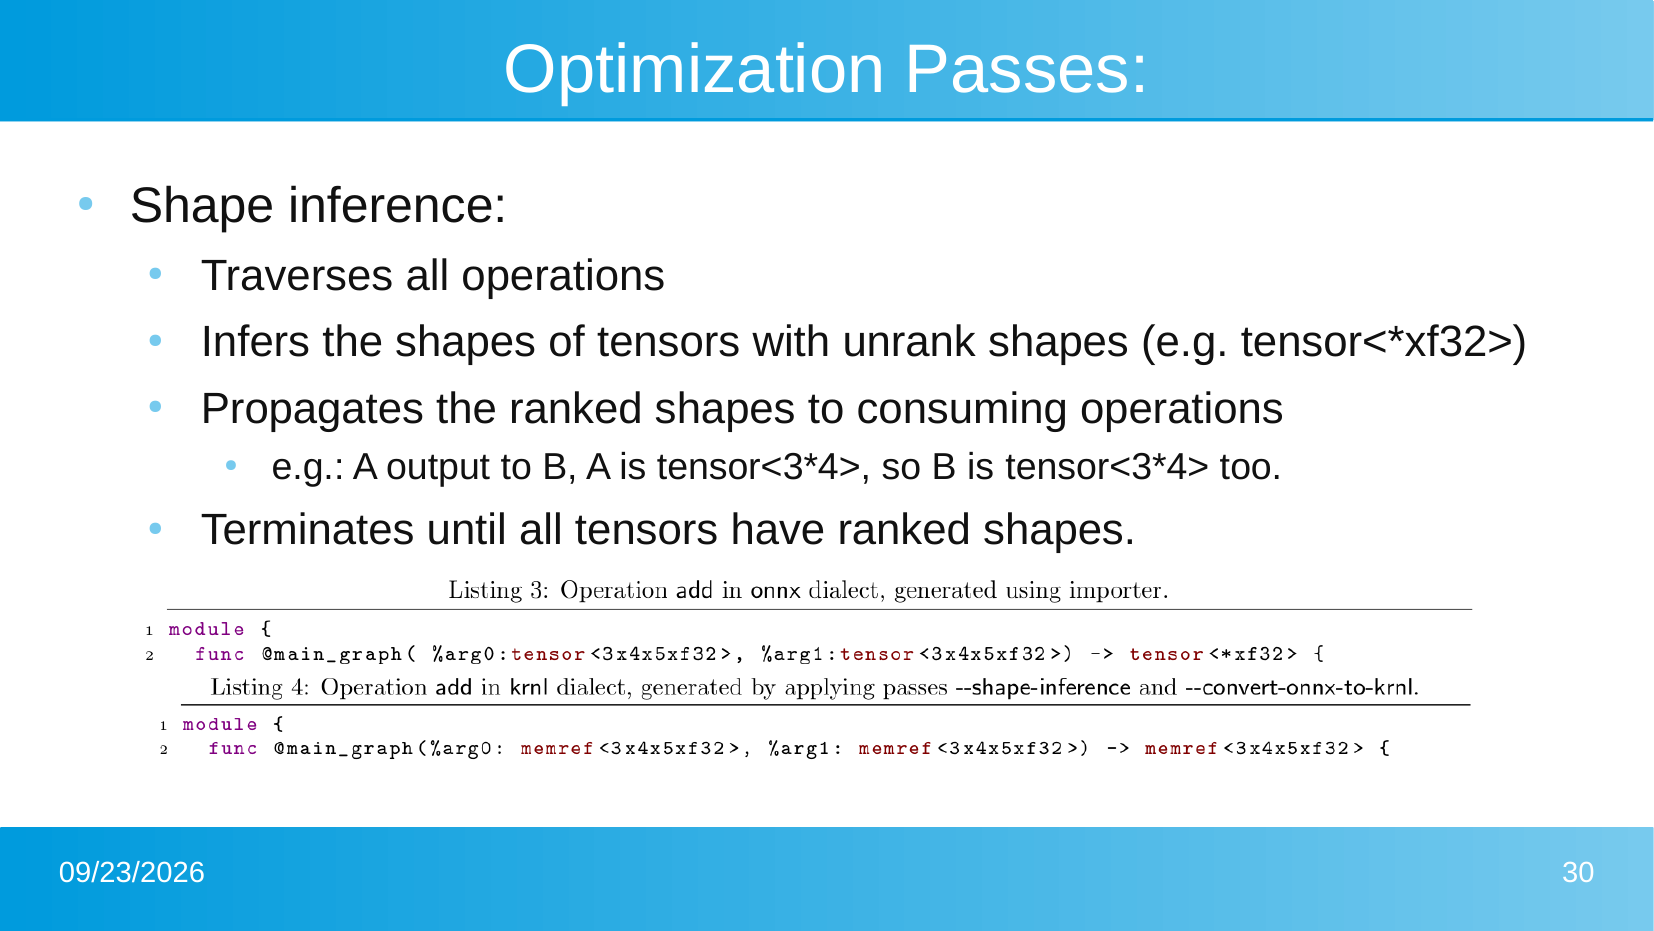

# Optimization Passes:
Shape inference:
Traverses all operations
Infers the shapes of tensors with unrank shapes (e.g. tensor<*xf32>)
Propagates the ranked shapes to consuming operations
e.g.: A output to B, A is tensor<3*4>, so B is tensor<3*4> too.
Terminates until all tensors have ranked shapes.
30